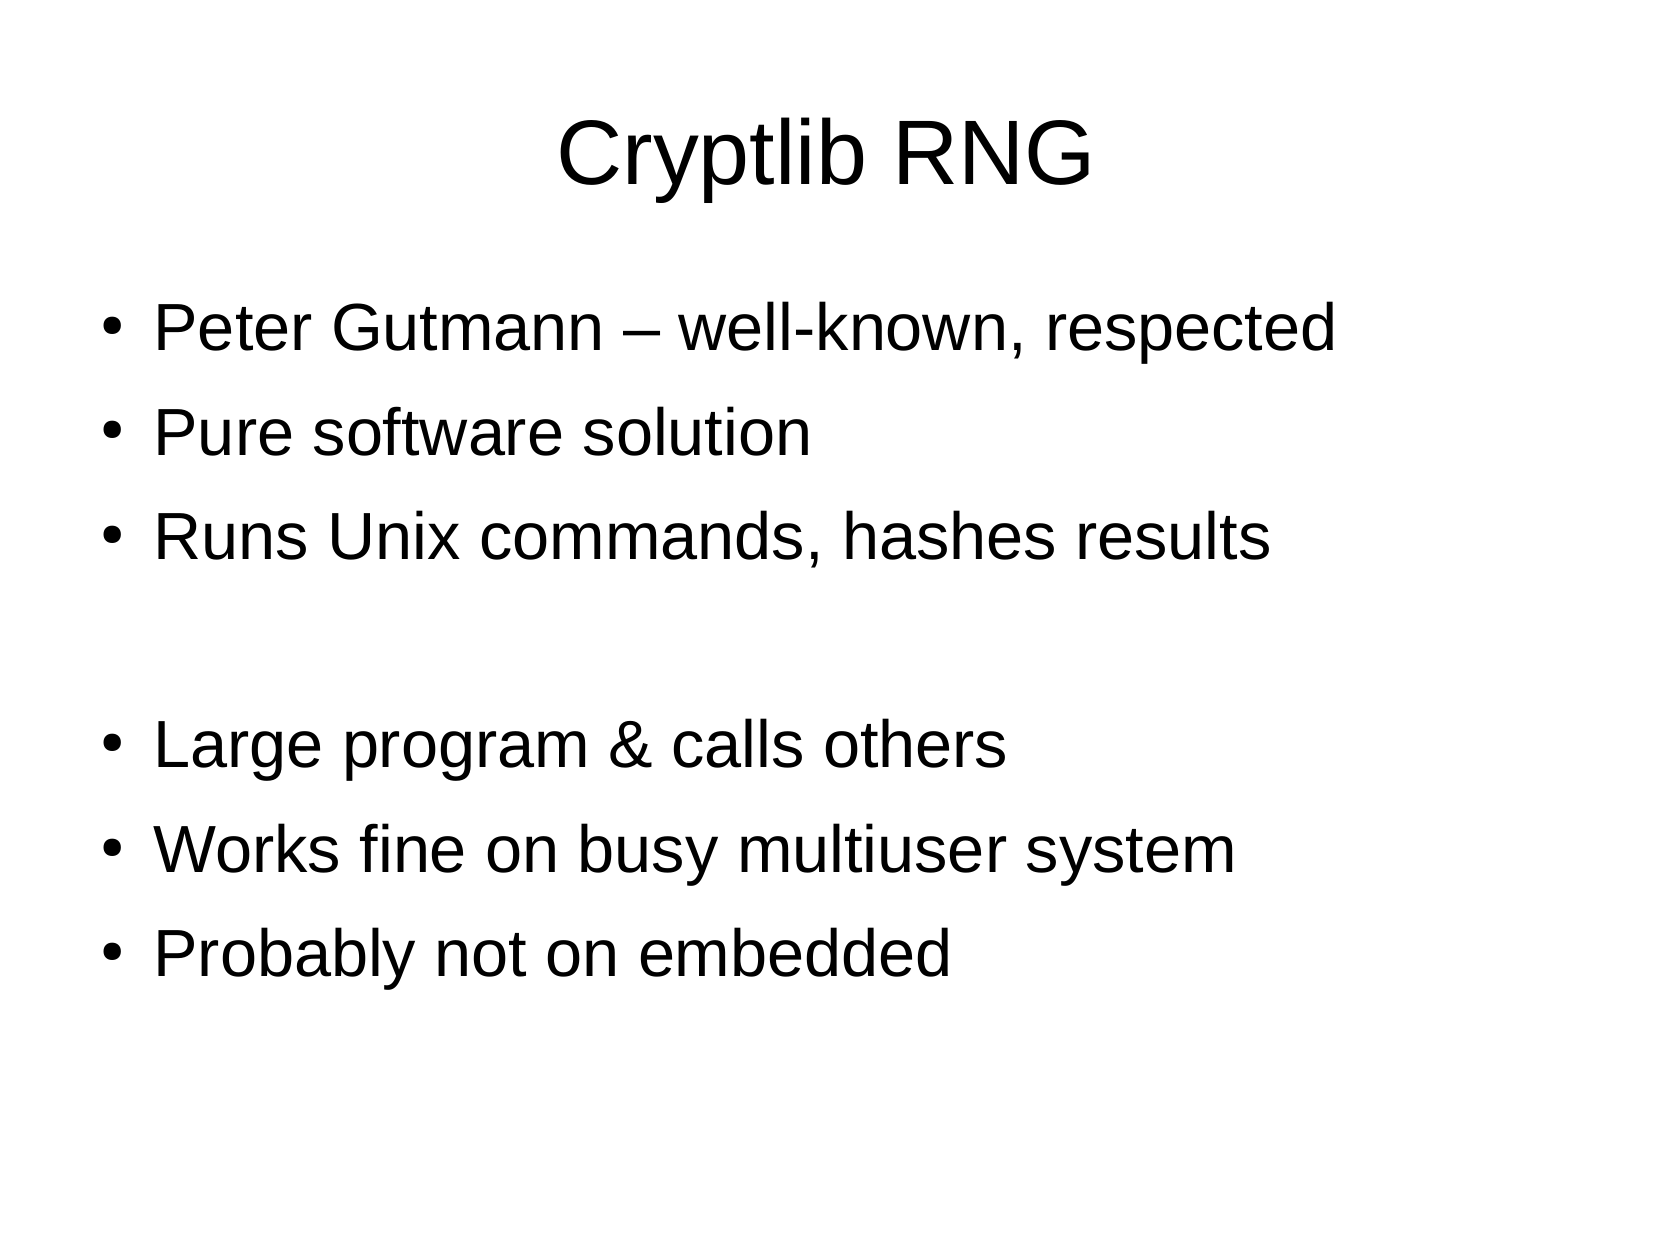

# Cryptlib RNG
Peter Gutmann – well-known, respected
Pure software solution
Runs Unix commands, hashes results
Large program & calls others
Works fine on busy multiuser system
Probably not on embedded